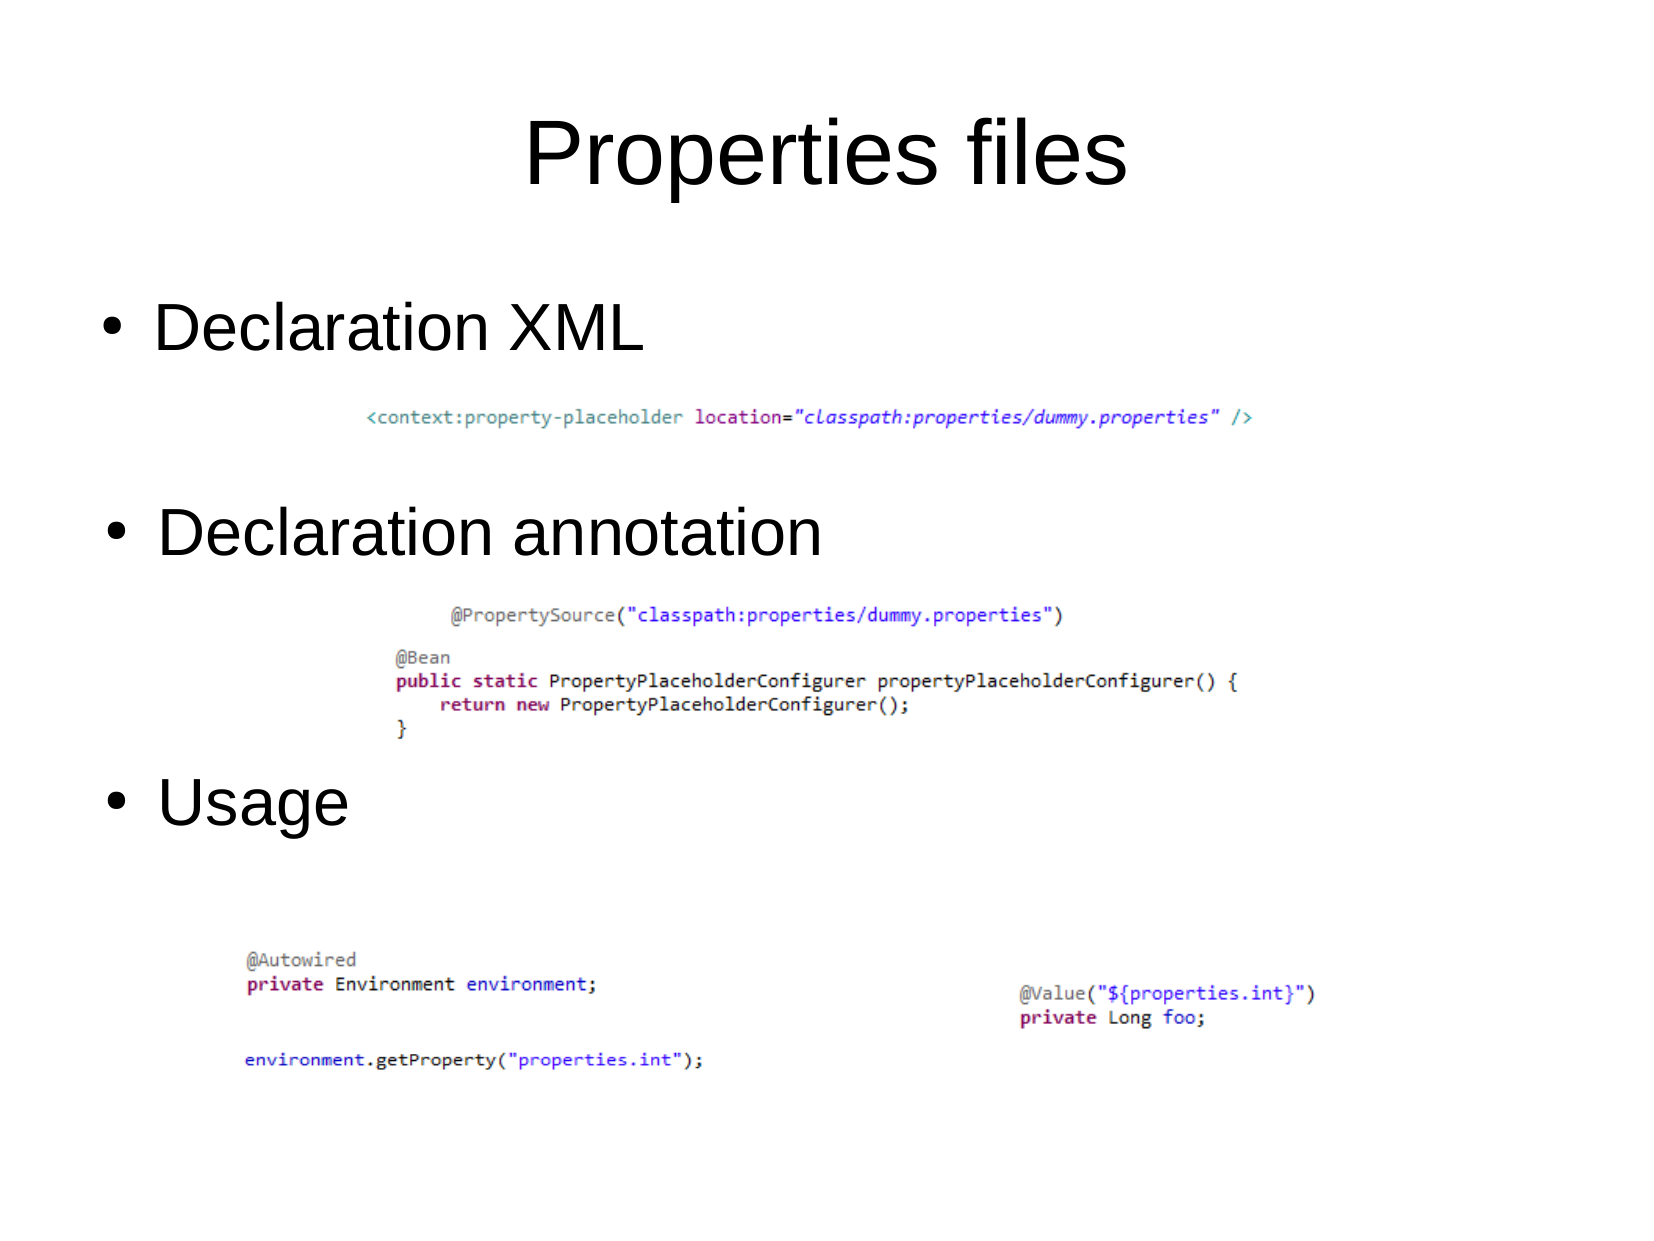

# Properties files
Declaration XML
Declaration annotation
Usage